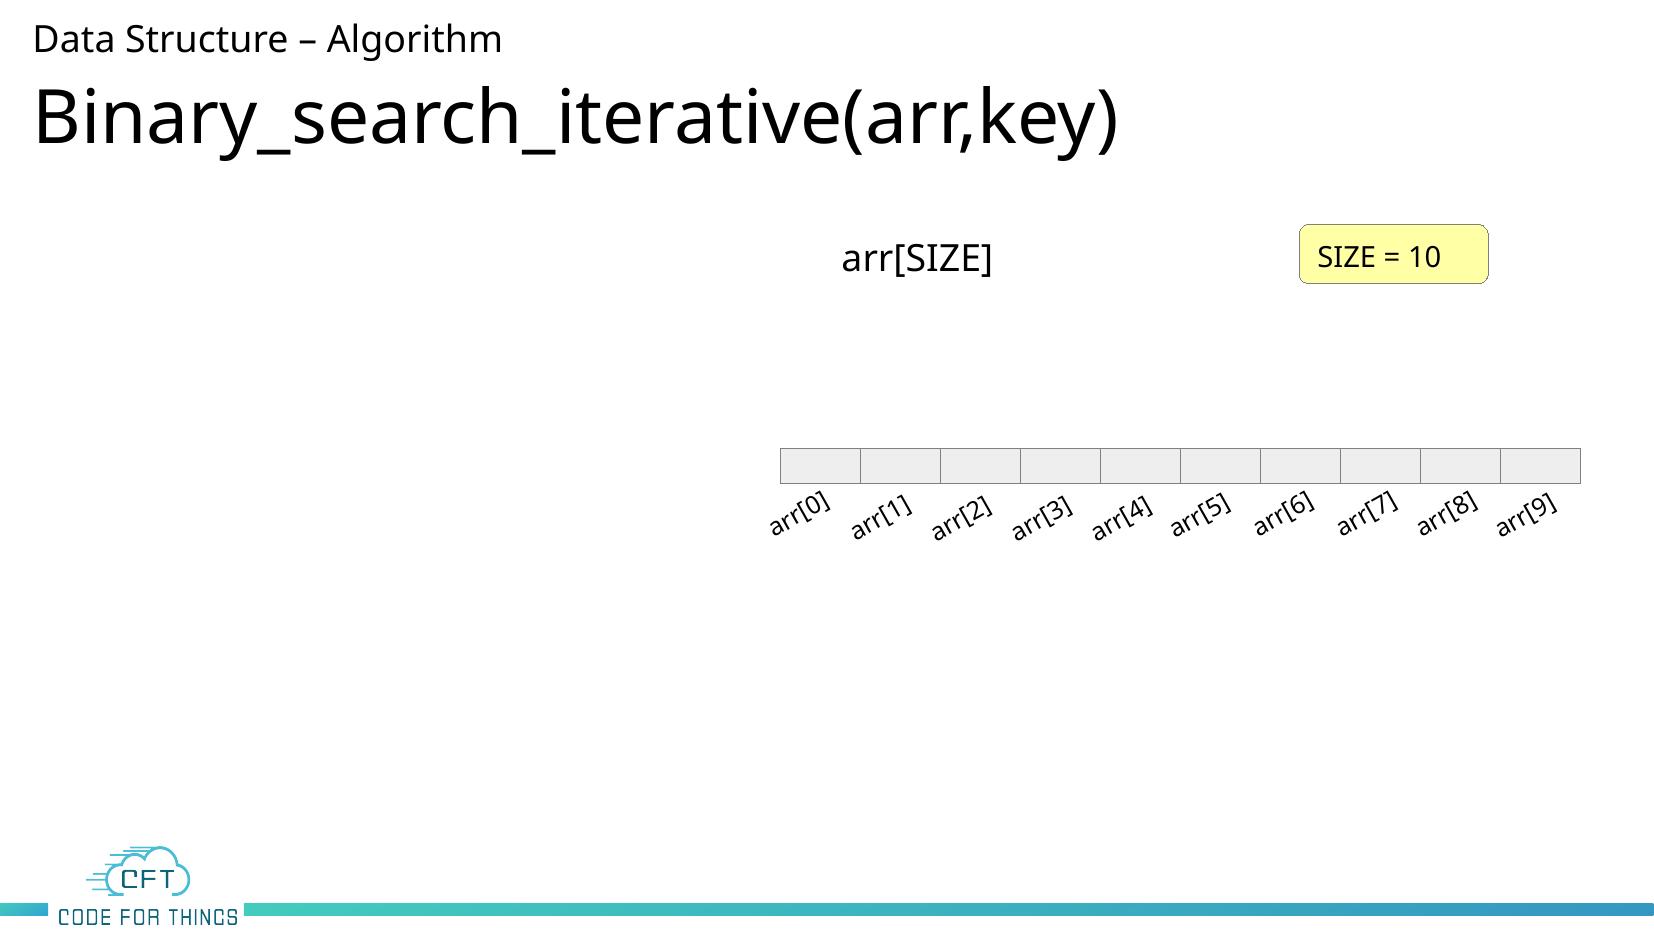

# Data Structure – Algorithm Binary_search_iterative(arr,key)
arr[SIZE]
SIZE = 10
arr[6]
arr[9]
arr[5]
arr[0]
arr[8]
arr[7]
arr[1]
arr[3]
arr[2]
arr[4]